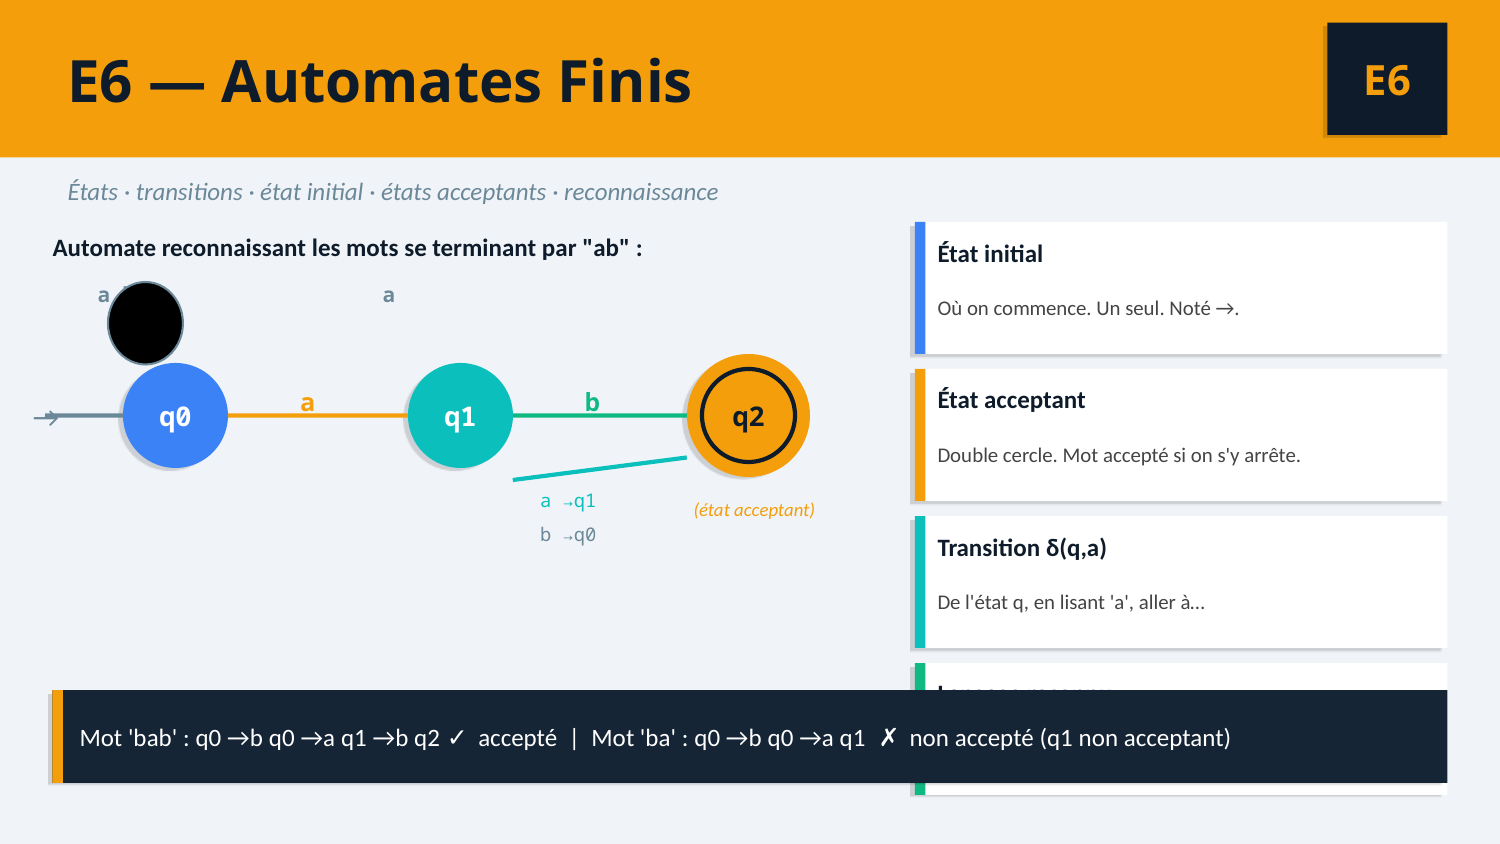

E6 — Automates Finis
E6
États · transitions · état initial · états acceptants · reconnaissance
Automate reconnaissant les mots se terminant par "ab" :
État initial
Où on commence. Un seul. Noté →.
a,b
a
q2
q0
q1
État acceptant
a
b
→
Double cercle. Mot accepté si on s'y arrête.
a →q1
(état acceptant)
b →q0
Transition δ(q,a)
De l'état q, en lisant 'a', aller à…
Langage reconnu
Mot 'bab' : q0 →b q0 →a q1 →b q2 ✓ accepté | Mot 'ba' : q0 →b q0 →a q1 ✗ non accepté (q1 non acceptant)
Ensemble de tous les mots acceptés.